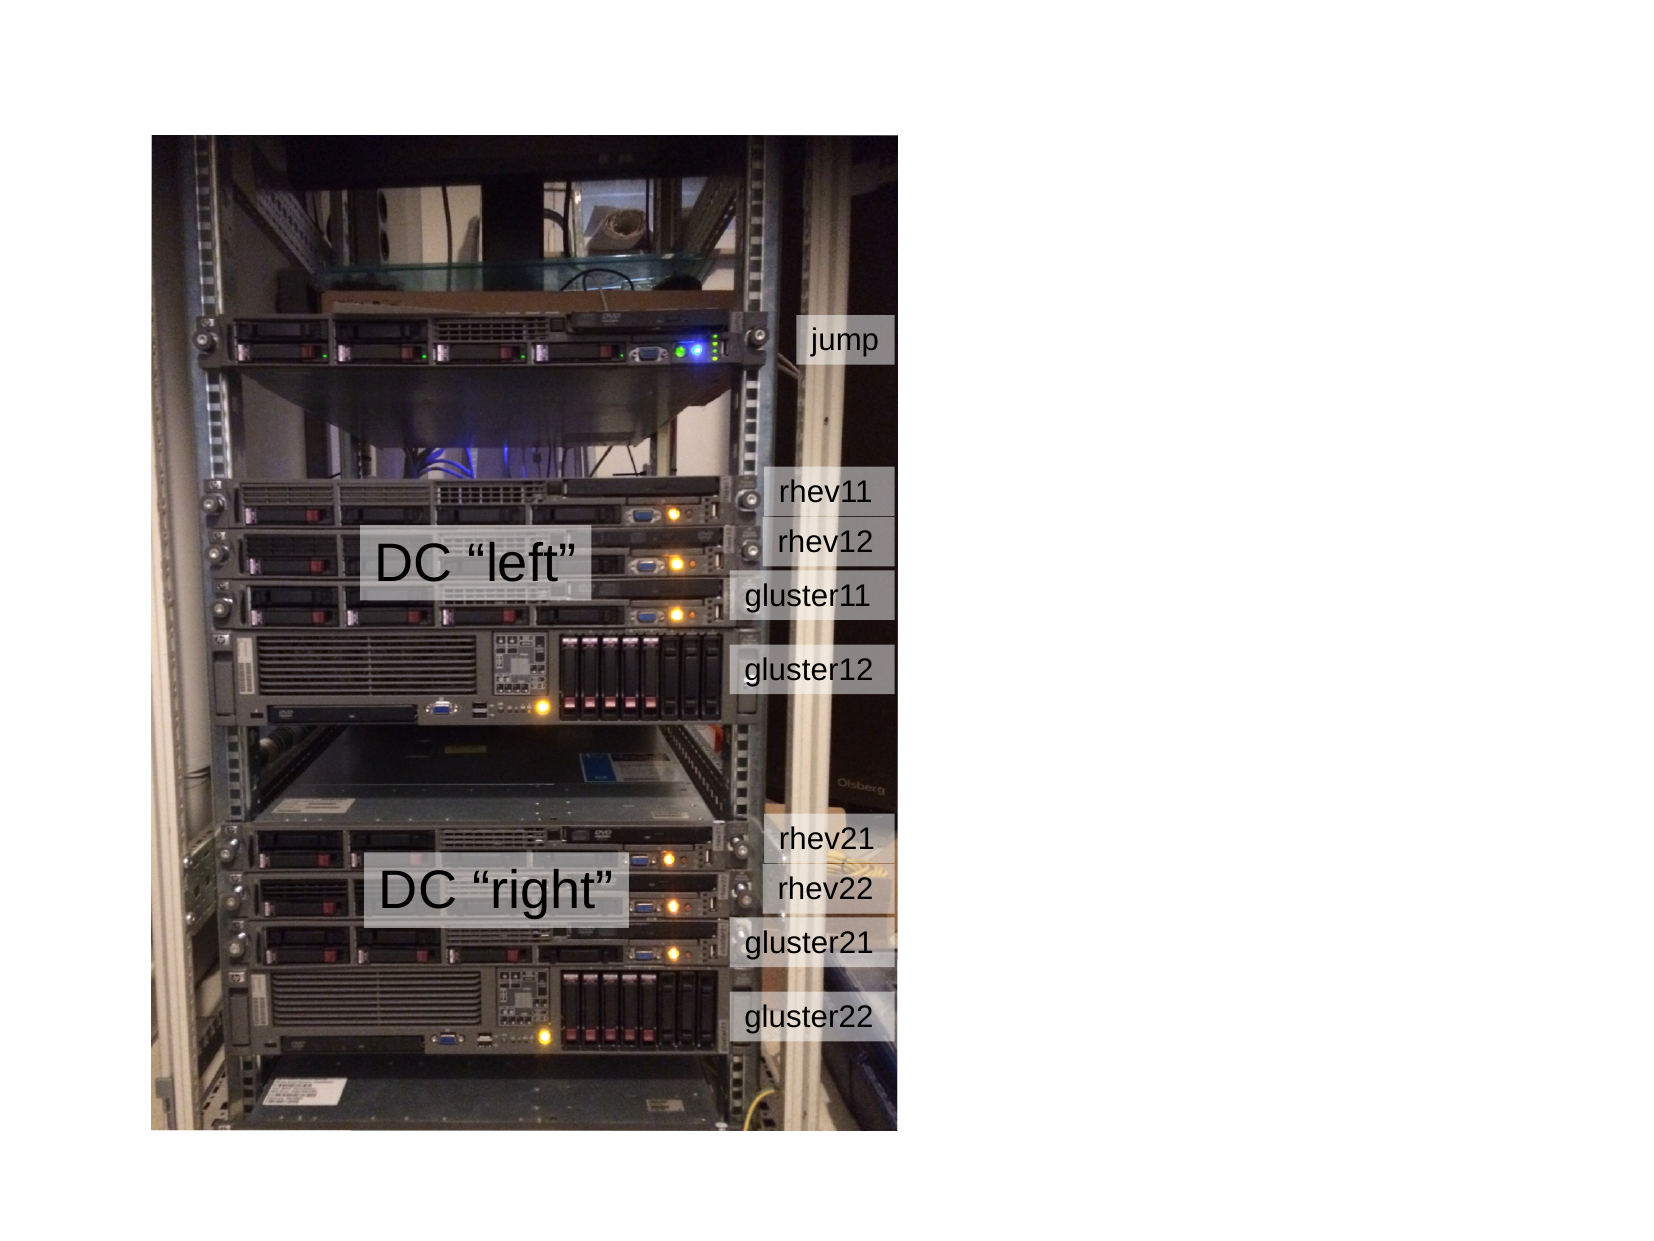

jump
rhev11
rhev12
DC “left”
gluster11
gluster12
rhev21
DC “right”
rhev22
gluster21
gluster22